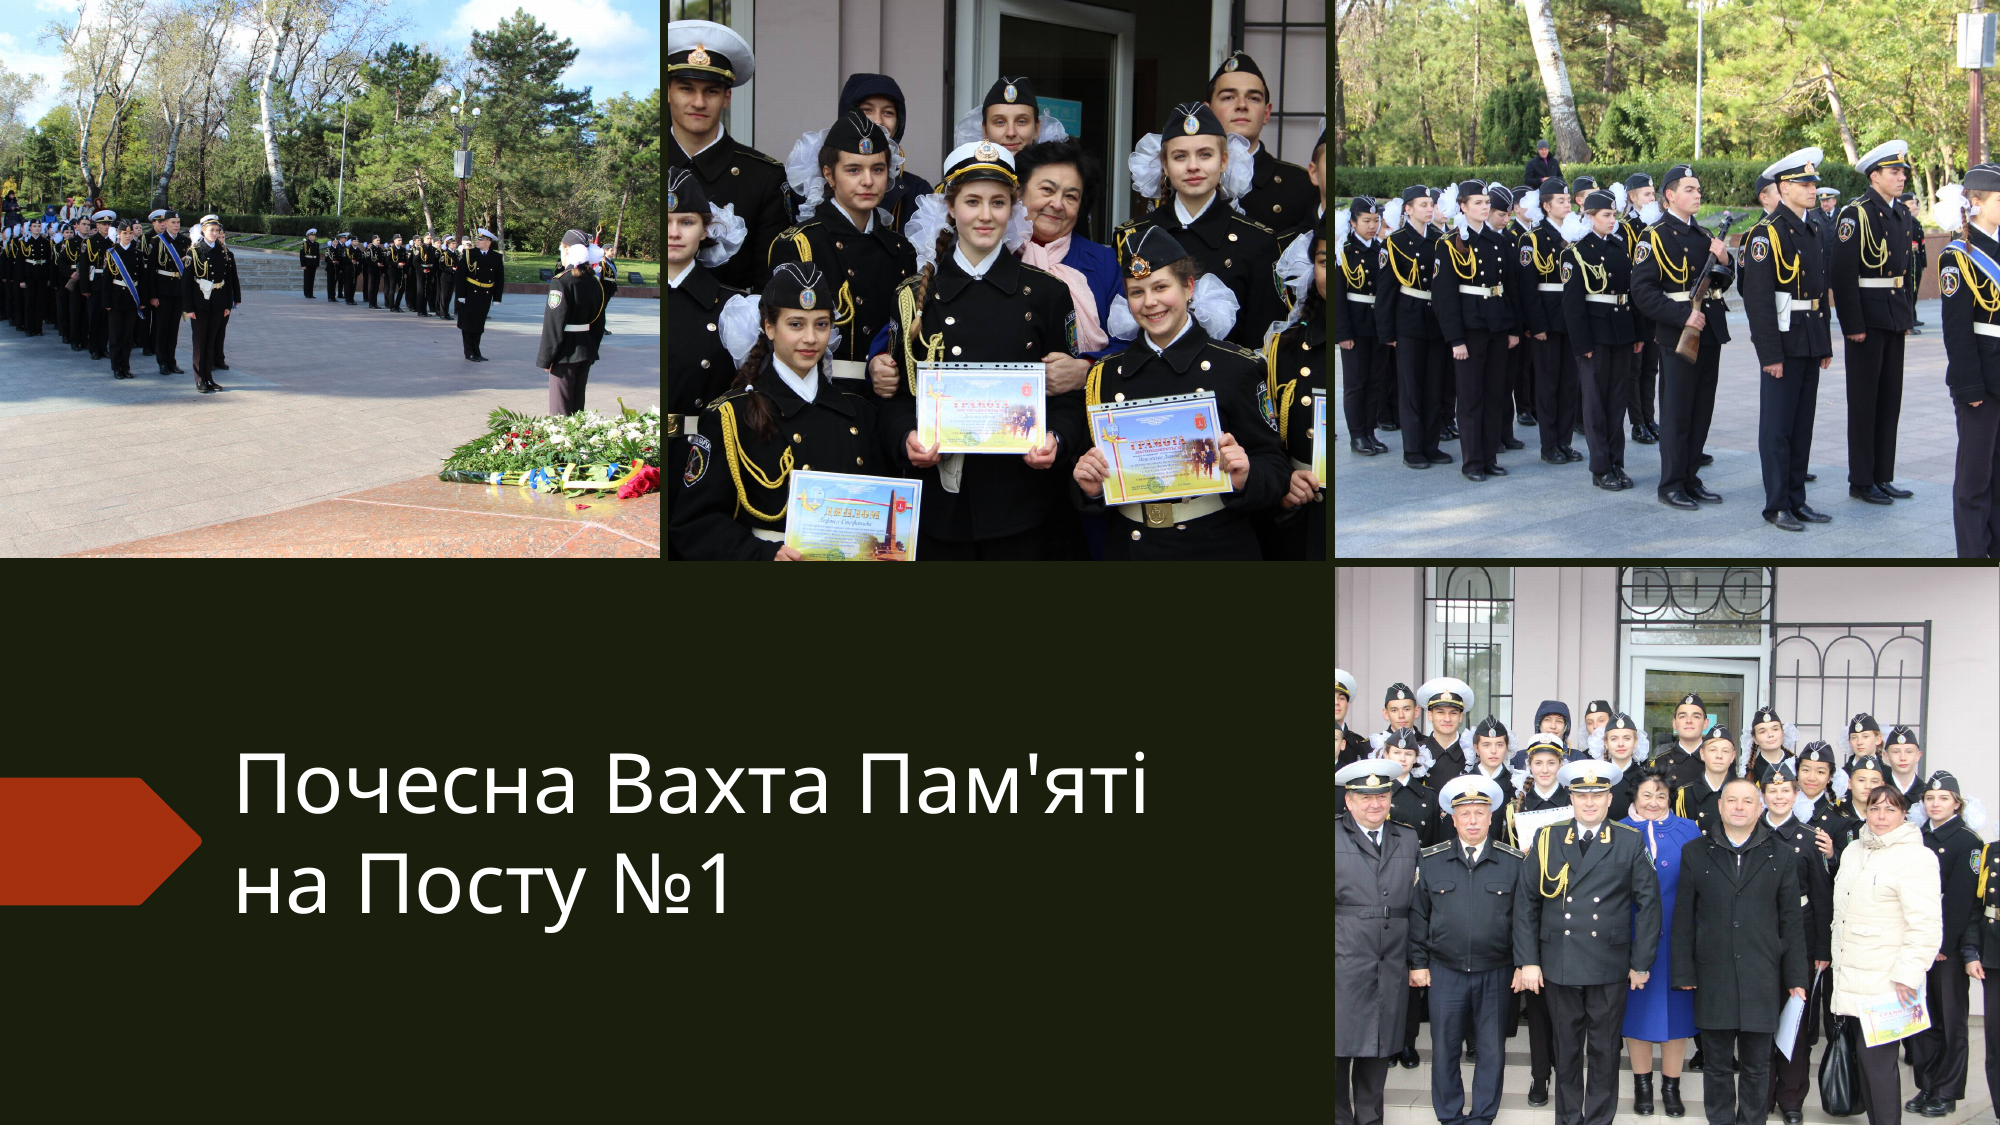

# Почесна Вахта Пам'яті на Посту №1